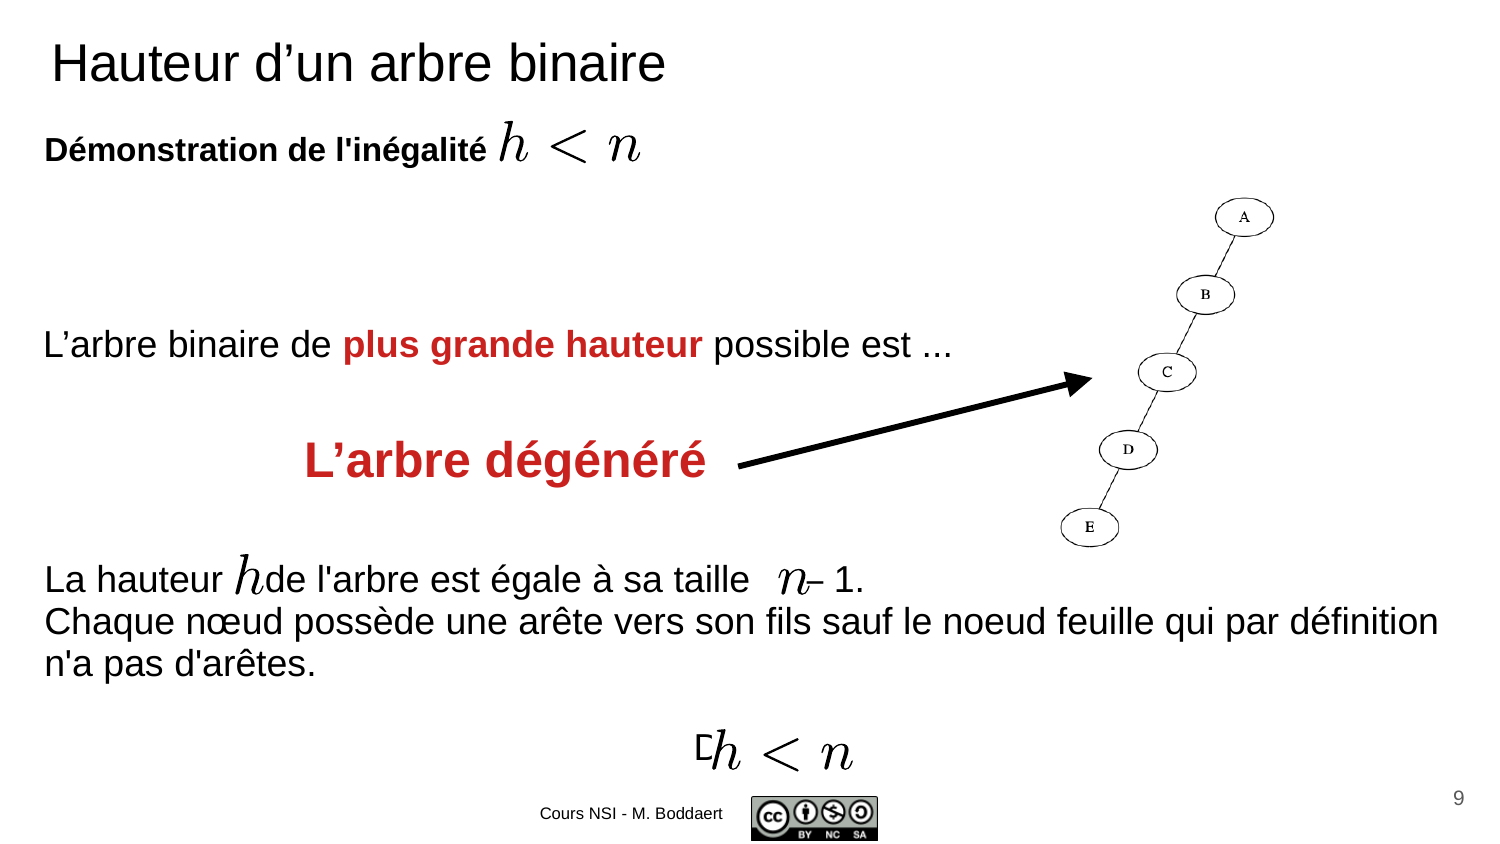

# Hauteur d’un arbre binaire
Démonstration de l'inégalité
L’arbre binaire de plus grande hauteur possible est ...
L’arbre dégénéré
La hauteur de l'arbre est égale à sa taille – 1.
Chaque nœud possède une arête vers son fils sauf le noeud feuille qui par définition n'a pas d'arêtes.
D'où,
9